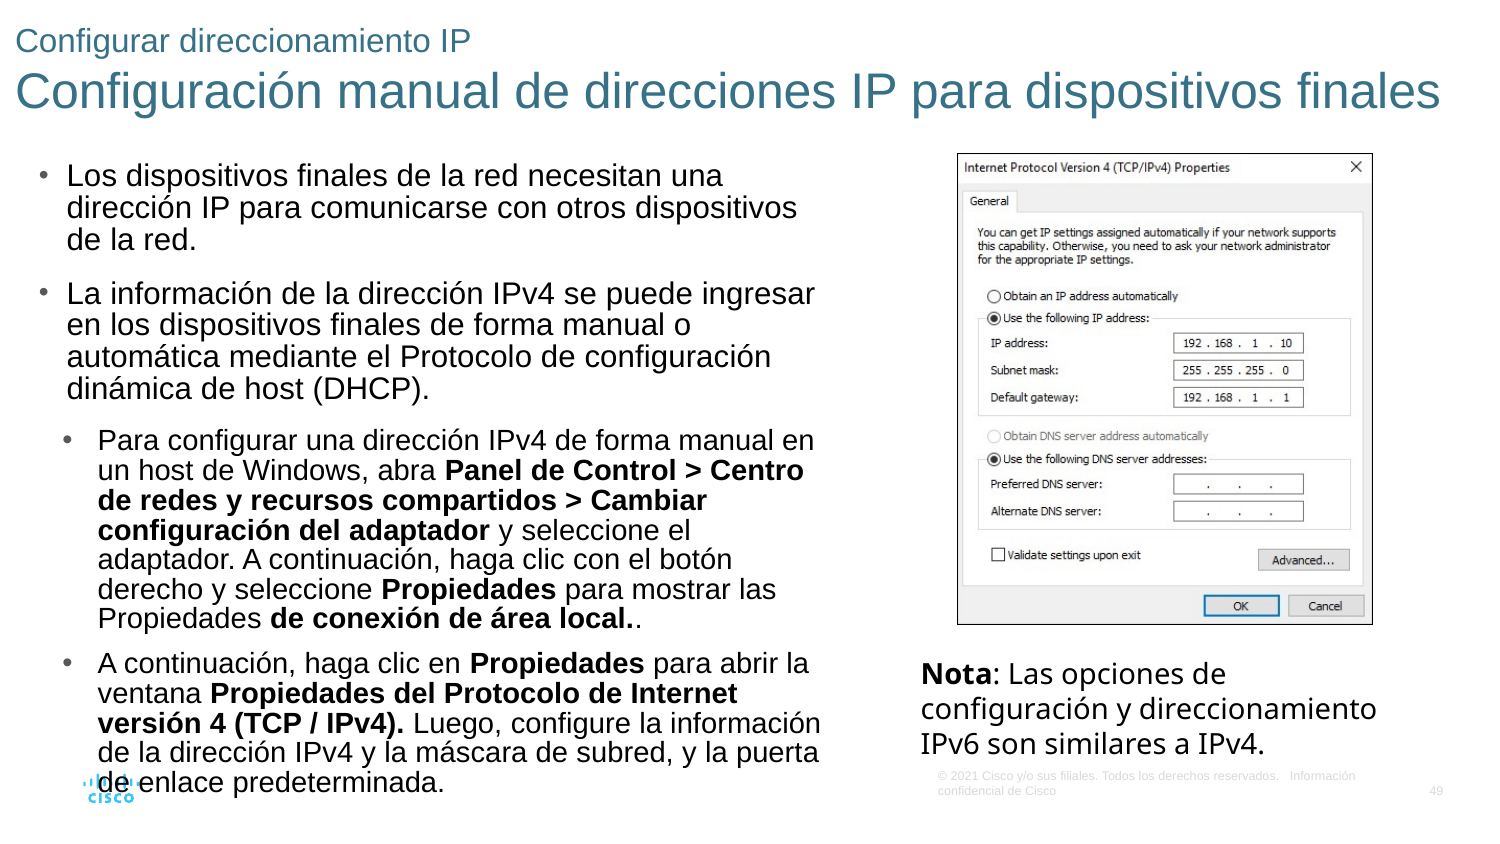

# Configurar direccionamiento IP Configuración manual de direcciones IP para dispositivos finales
Los dispositivos finales de la red necesitan una dirección IP para comunicarse con otros dispositivos de la red.
La información de la dirección IPv4 se puede ingresar en los dispositivos finales de forma manual o automática mediante el Protocolo de configuración dinámica de host (DHCP).
Para configurar una dirección IPv4 de forma manual en un host de Windows, abra Panel de Control > Centro de redes y recursos compartidos > Cambiar configuración del adaptador y seleccione el adaptador. A continuación, haga clic con el botón derecho y seleccione Propiedades para mostrar las Propiedades de conexión de área local..
A continuación, haga clic en Propiedades para abrir la ventana Propiedades del Protocolo de Internet versión 4 (TCP / IPv4). Luego, configure la información de la dirección IPv4 y la máscara de subred, y la puerta de enlace predeterminada.
Nota: Las opciones de configuración y direccionamiento IPv6 son similares a IPv4.